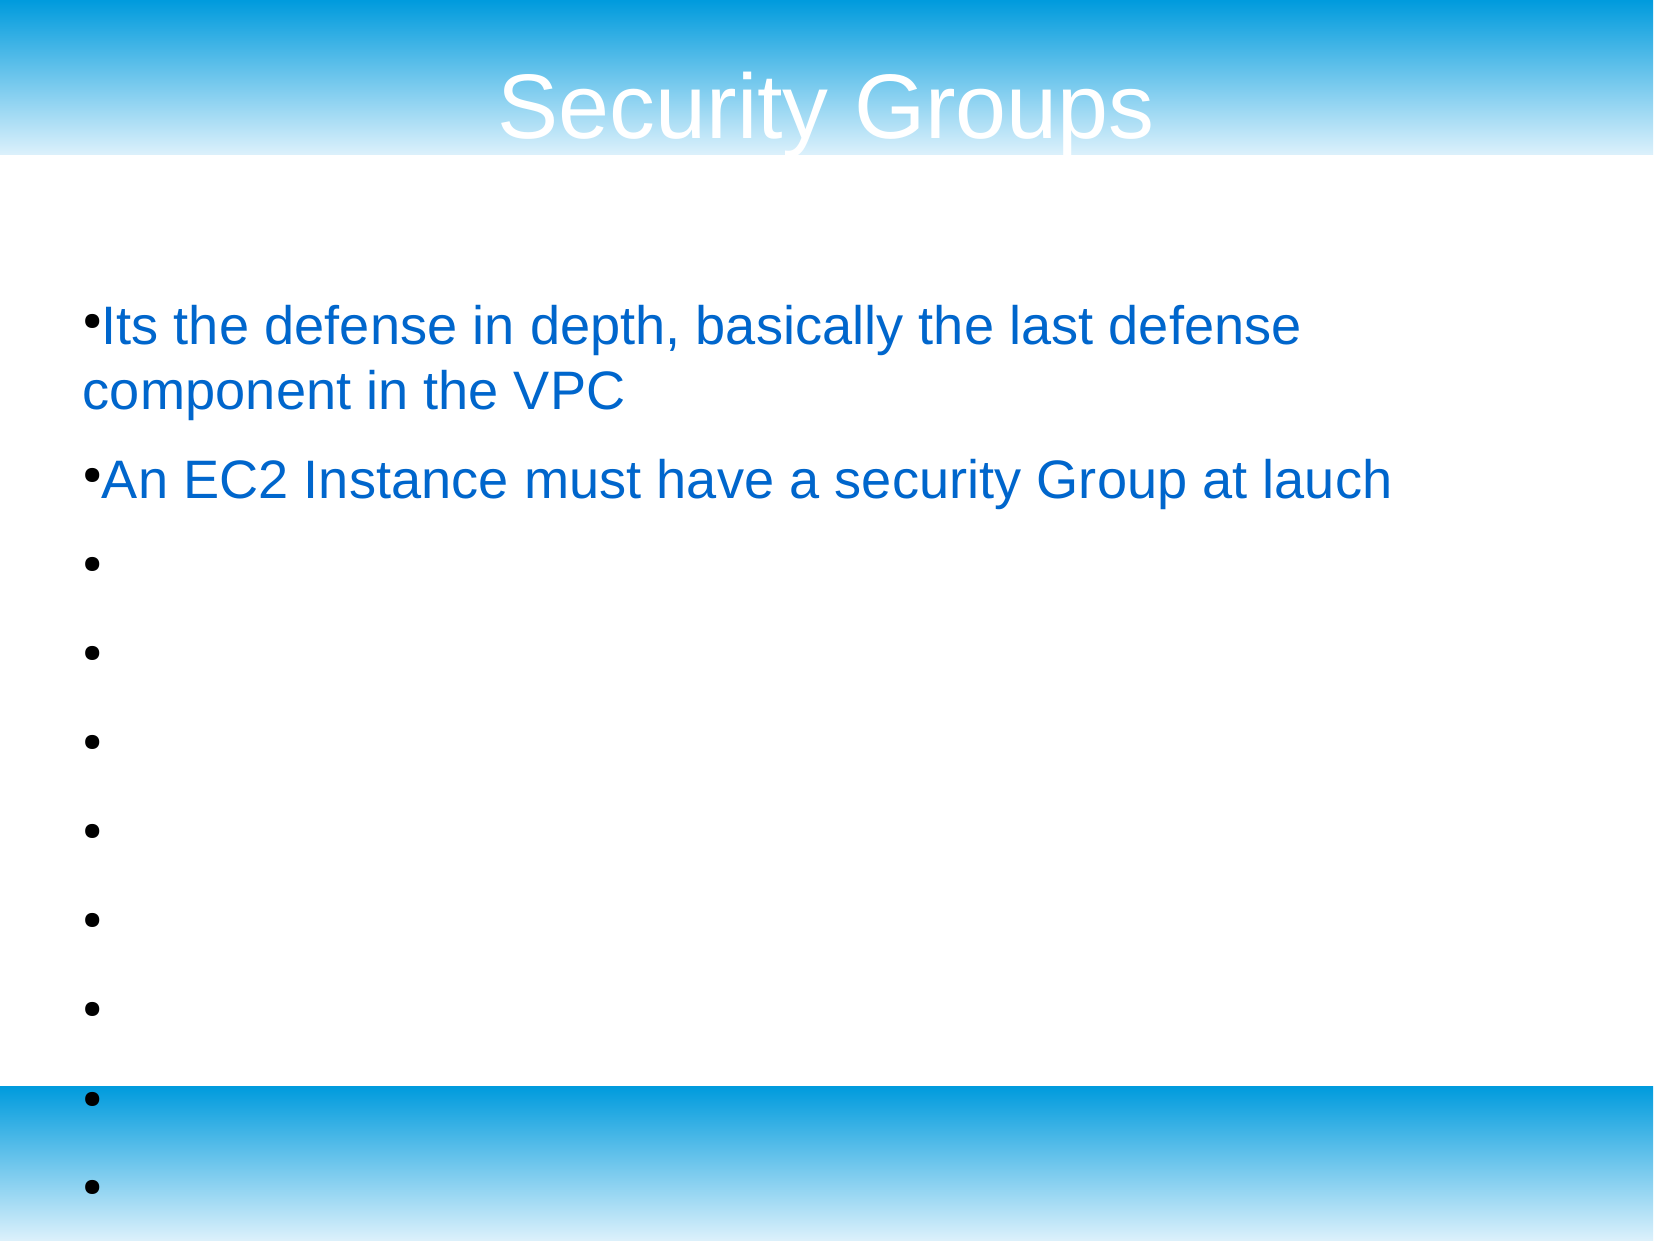

# Security Groups
Its the defense in depth, basically the last defense component in the VPC
An EC2 Instance must have a security Group at lauch